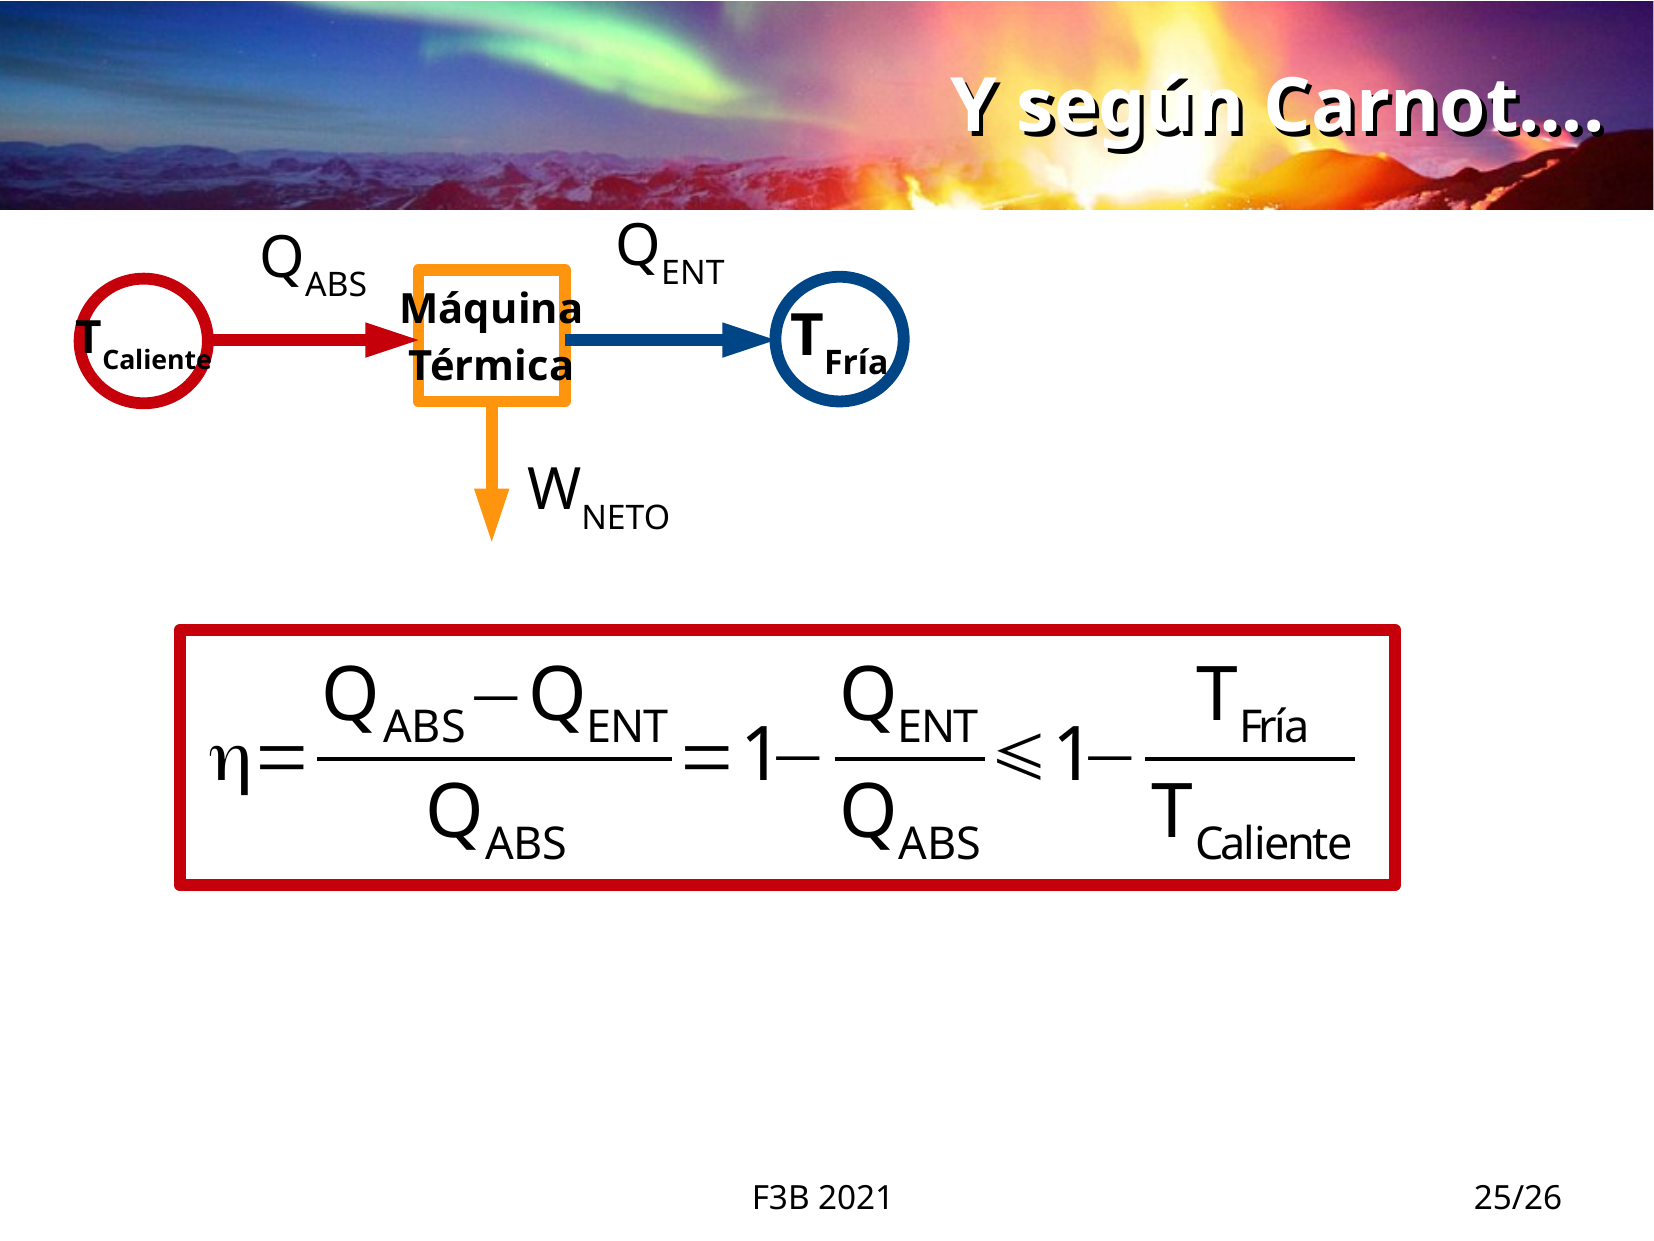

# Y según Carnot….
Máquina
Térmica
TFría
TCaliente
QABS
QENT
WNETO
F3B 2021
25